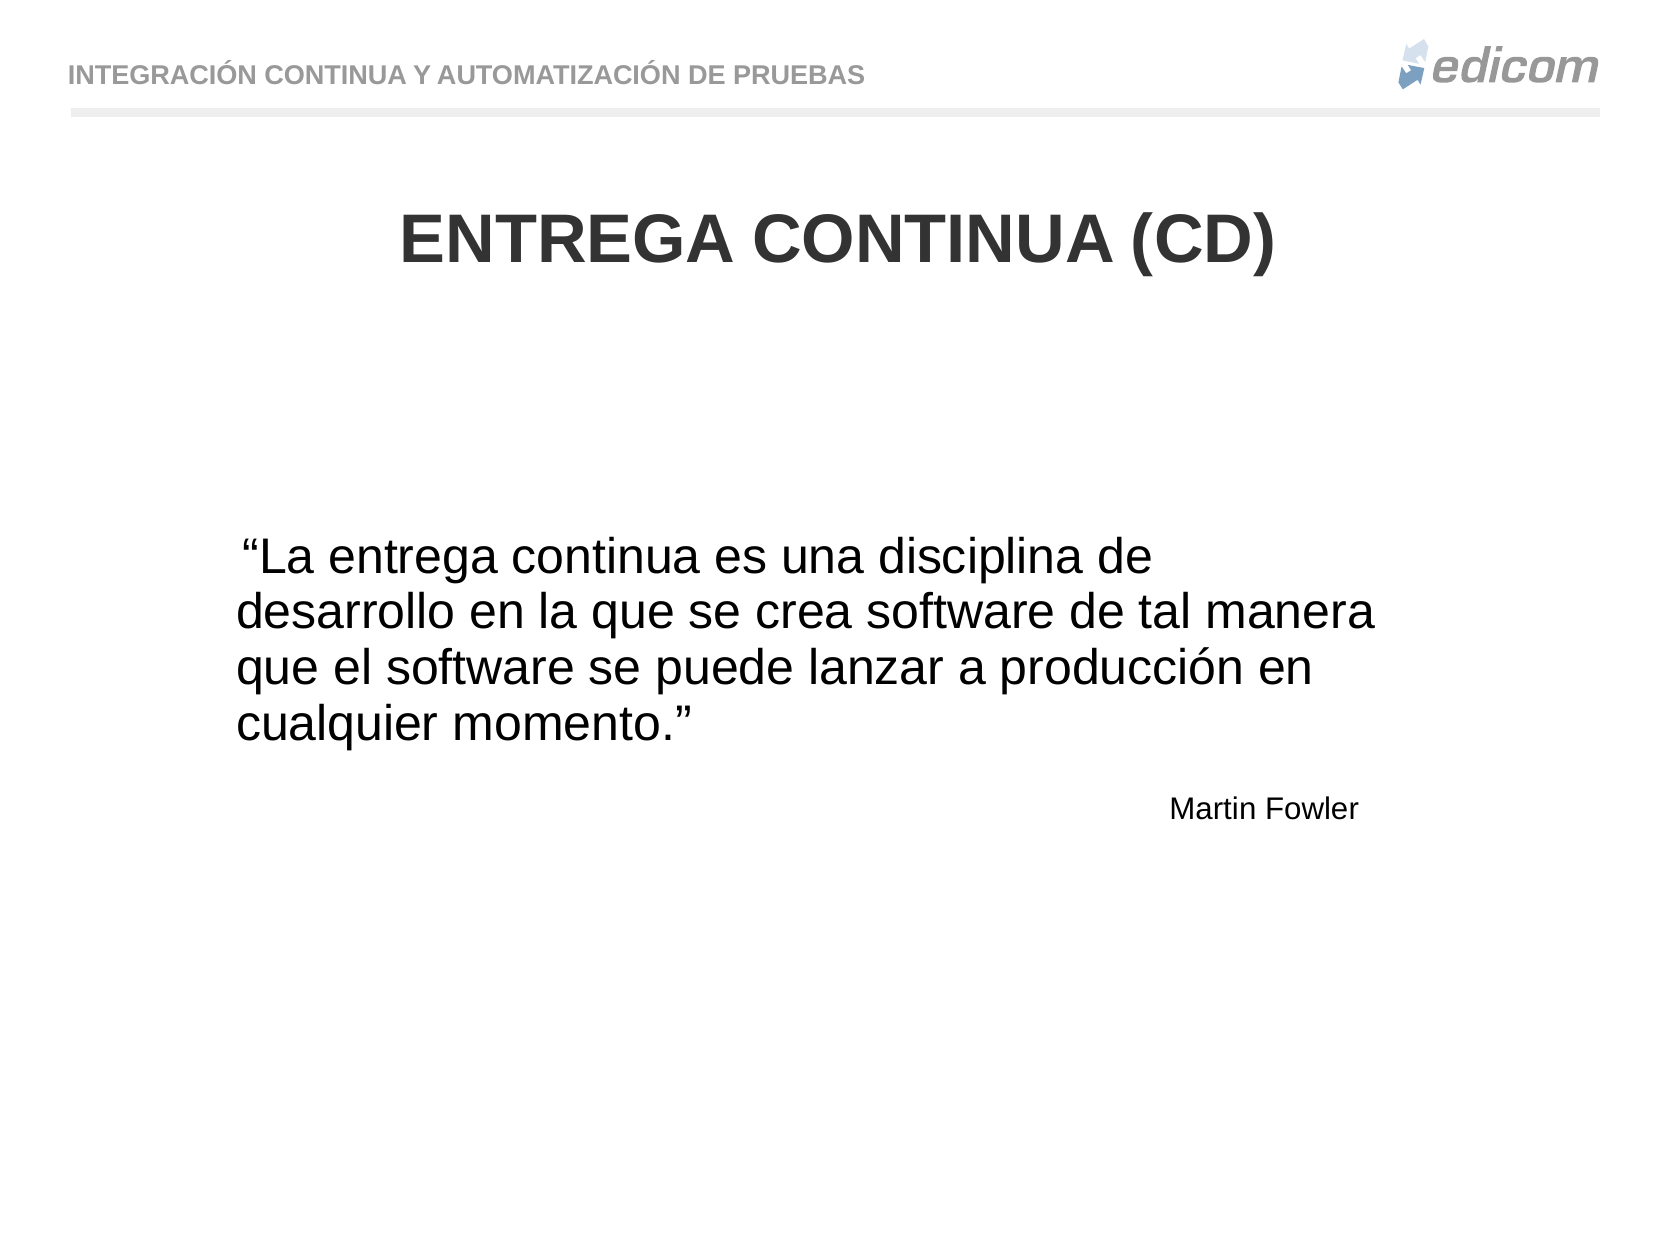

# ENTREGA CONTINUA (CD)
“La entrega continua es una disciplina de desarrollo en la que se crea software de tal manera que el software se puede lanzar a producción en cualquier momento.”
Martin Fowler